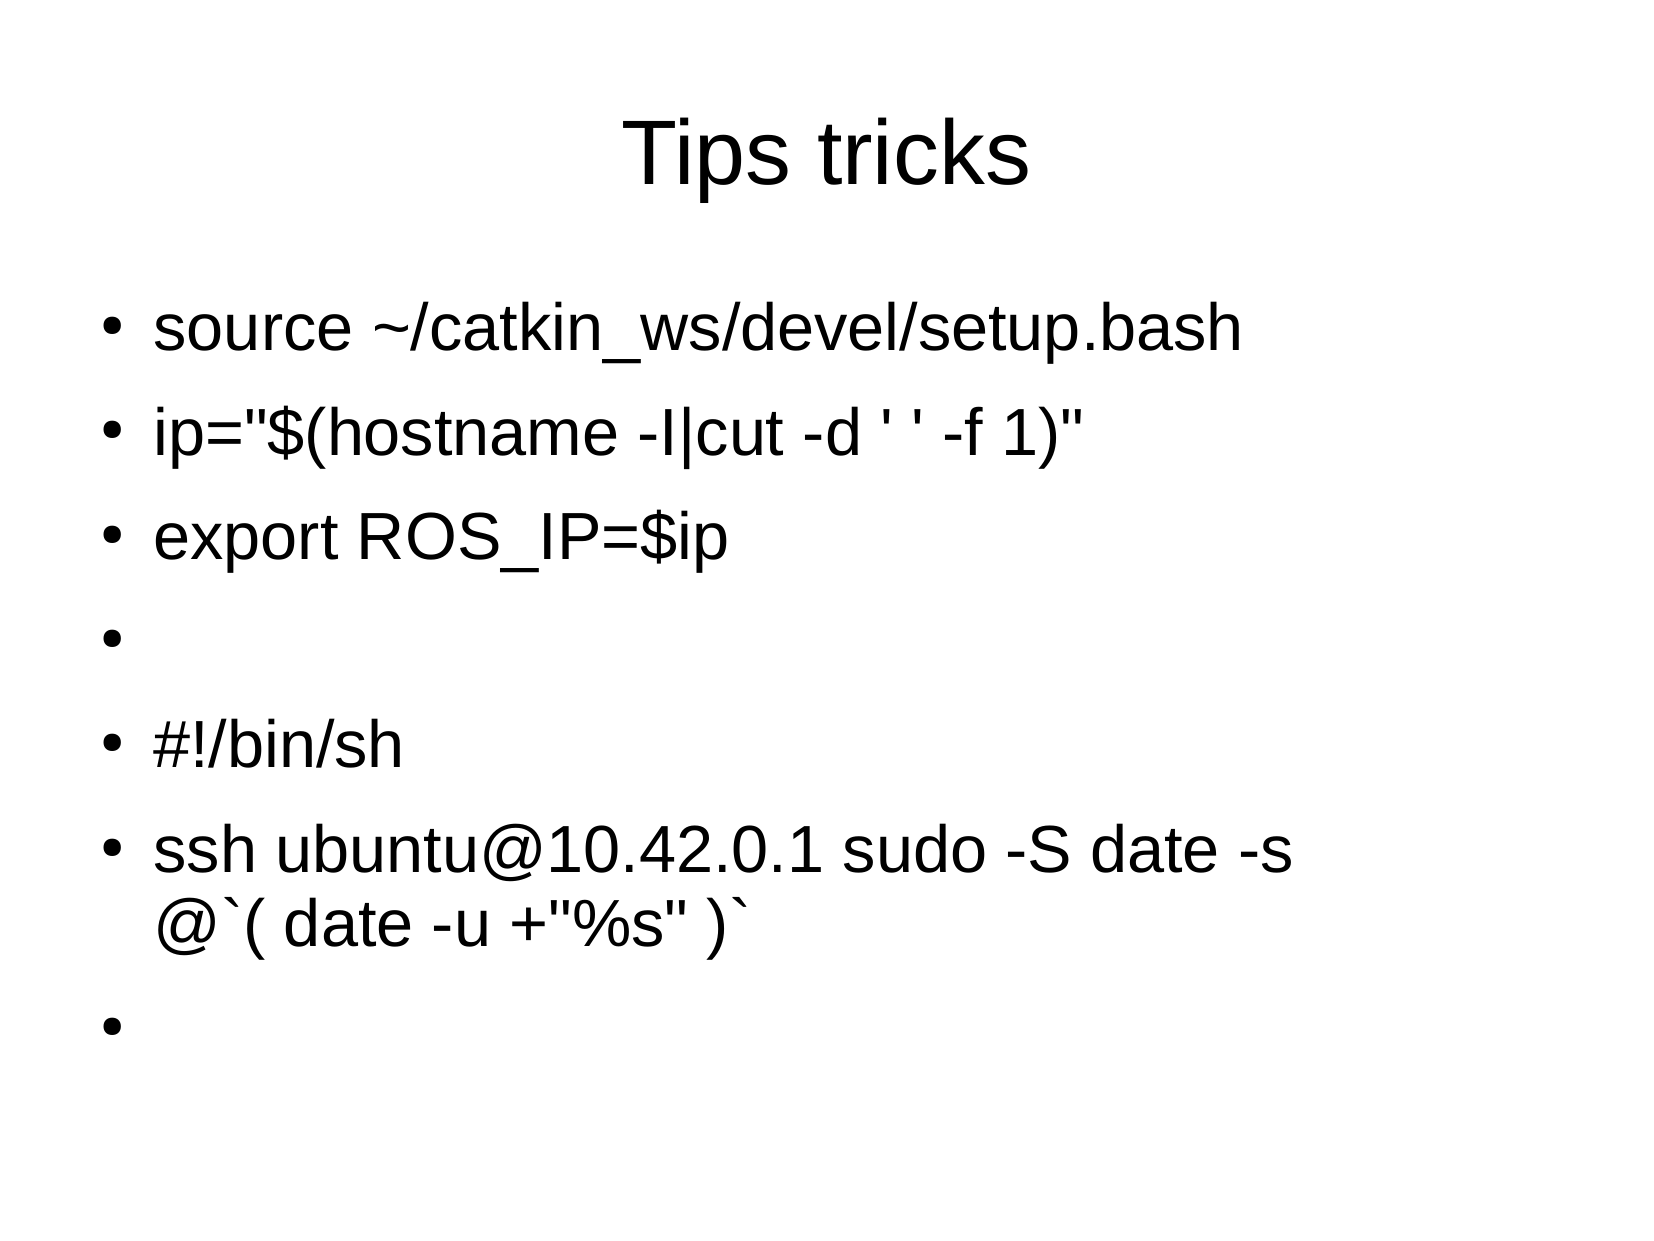

# Tips tricks
source ~/catkin_ws/devel/setup.bash
ip="$(hostname -I|cut -d ' ' -f 1)"
export ROS_IP=$ip
#!/bin/sh
ssh ubuntu@10.42.0.1 sudo -S date -s @`( date -u +"%s" )`